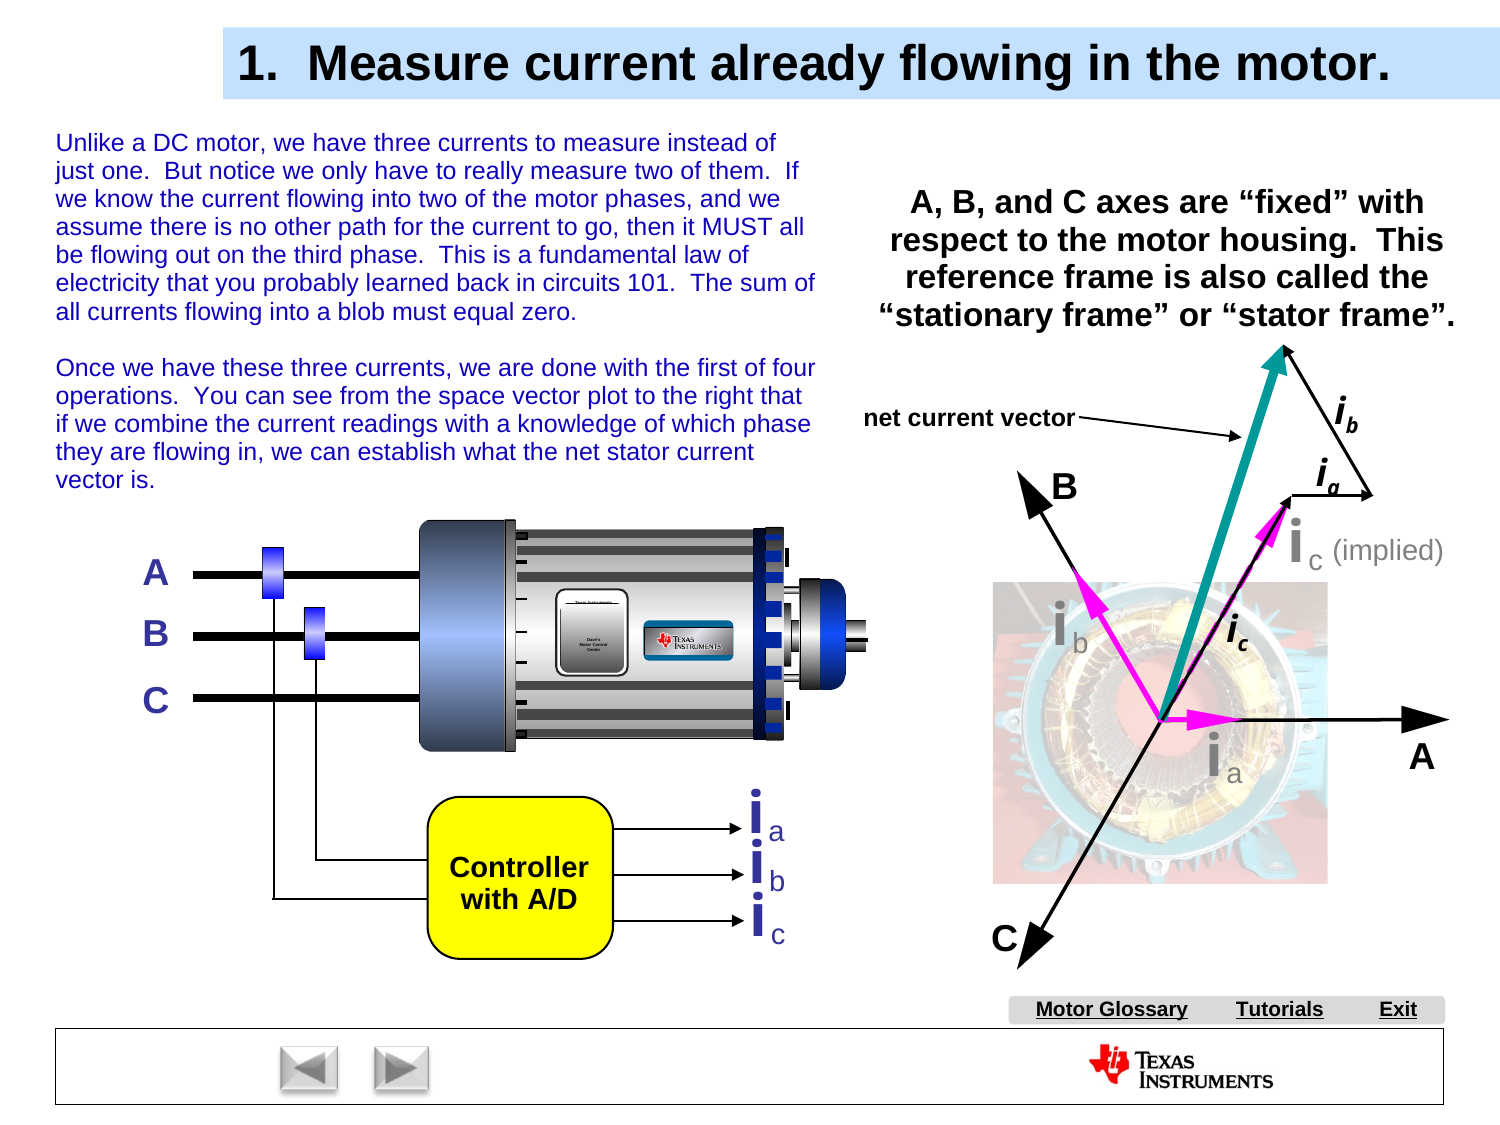

1. Measure current already flowing in the motor.
Unlike a DC motor, we have three currents to measure instead of just one. But notice we only have to really measure two of them. If we know the current flowing into two of the motor phases, and we assume there is no other path for the current to go, then it MUST all be flowing out on the third phase. This is a fundamental law of electricity that you probably learned back in circuits 101. The sum of all currents flowing into a blob must equal zero.
Once we have these three currents, we are done with the first of four operations. You can see from the space vector plot to the right that if we combine the current readings with a knowledge of which phase they are flowing in, we can establish what the net stator current vector is.
A, B, and C axes are “fixed” with respect to the motor housing. This reference frame is also called the “stationary frame” or “stator frame”.
ib
net current vector
ia
B
i
c
Texas Instruments
Dave’s
Motor Control
Center
(implied)
A
i
b
ic
B
C
i
a
A
i
a
Controller
with A/D
i
b
i
c
C